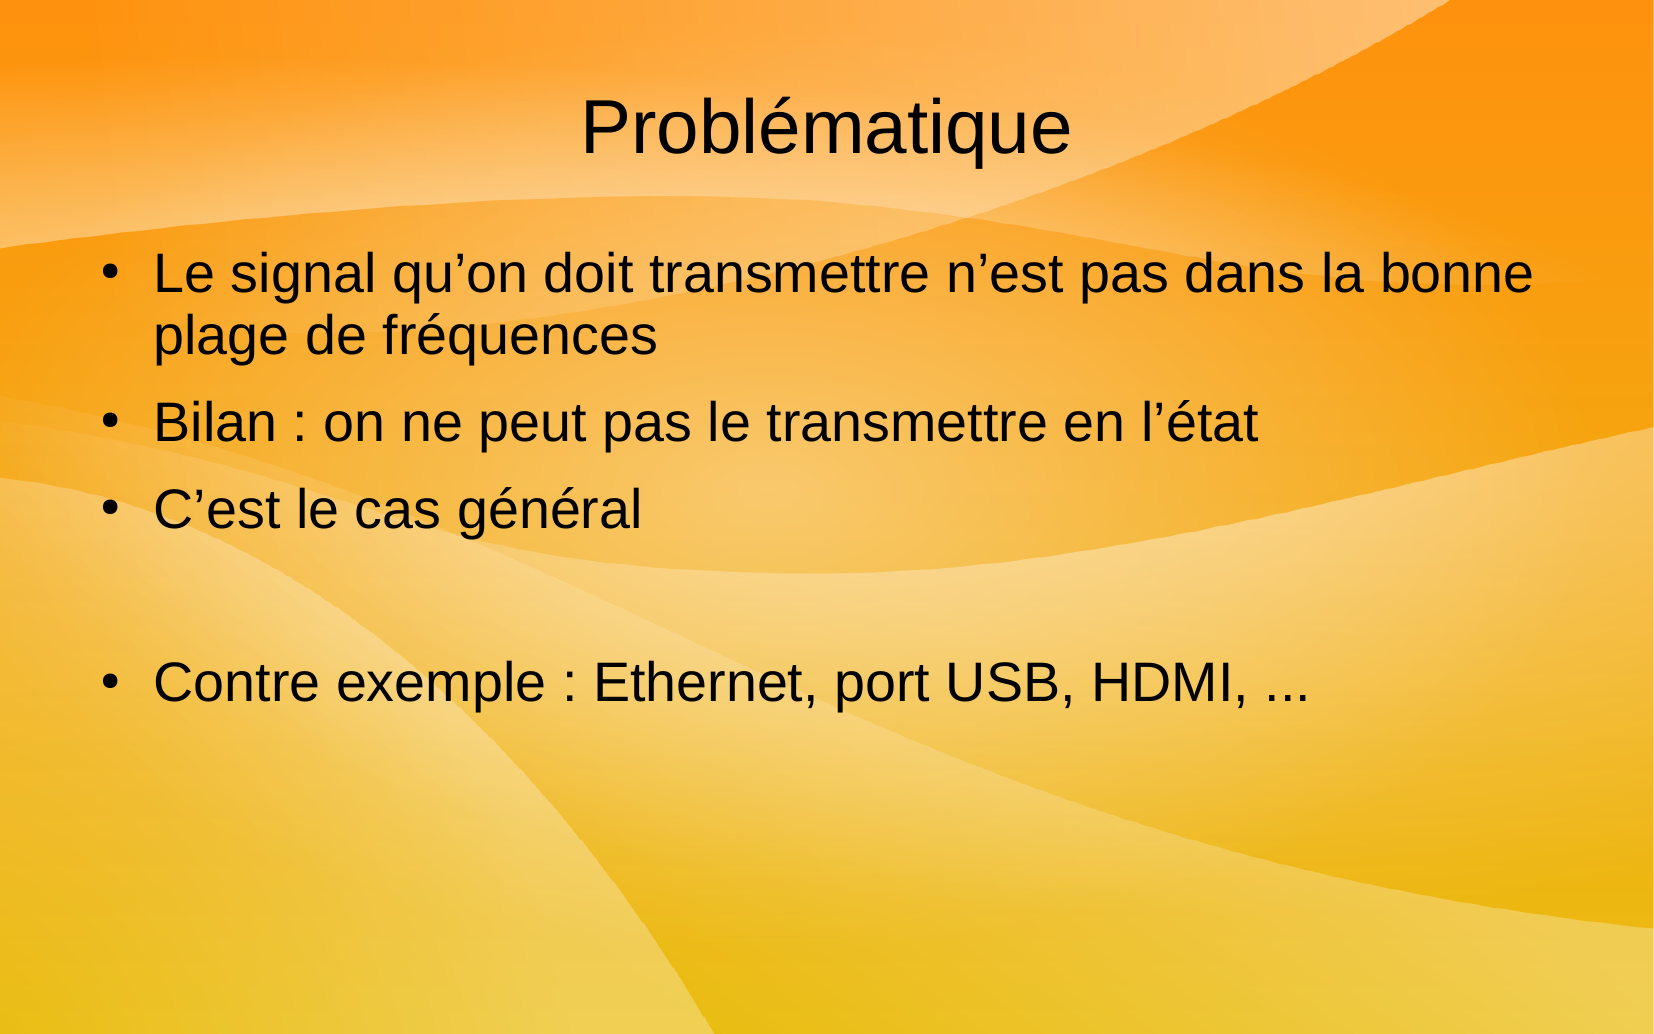

# Problématique
Le signal qu’on doit transmettre n’est pas dans la bonne plage de fréquences
Bilan : on ne peut pas le transmettre en l’état
C’est le cas général
Contre exemple : Ethernet, port USB, HDMI, ...